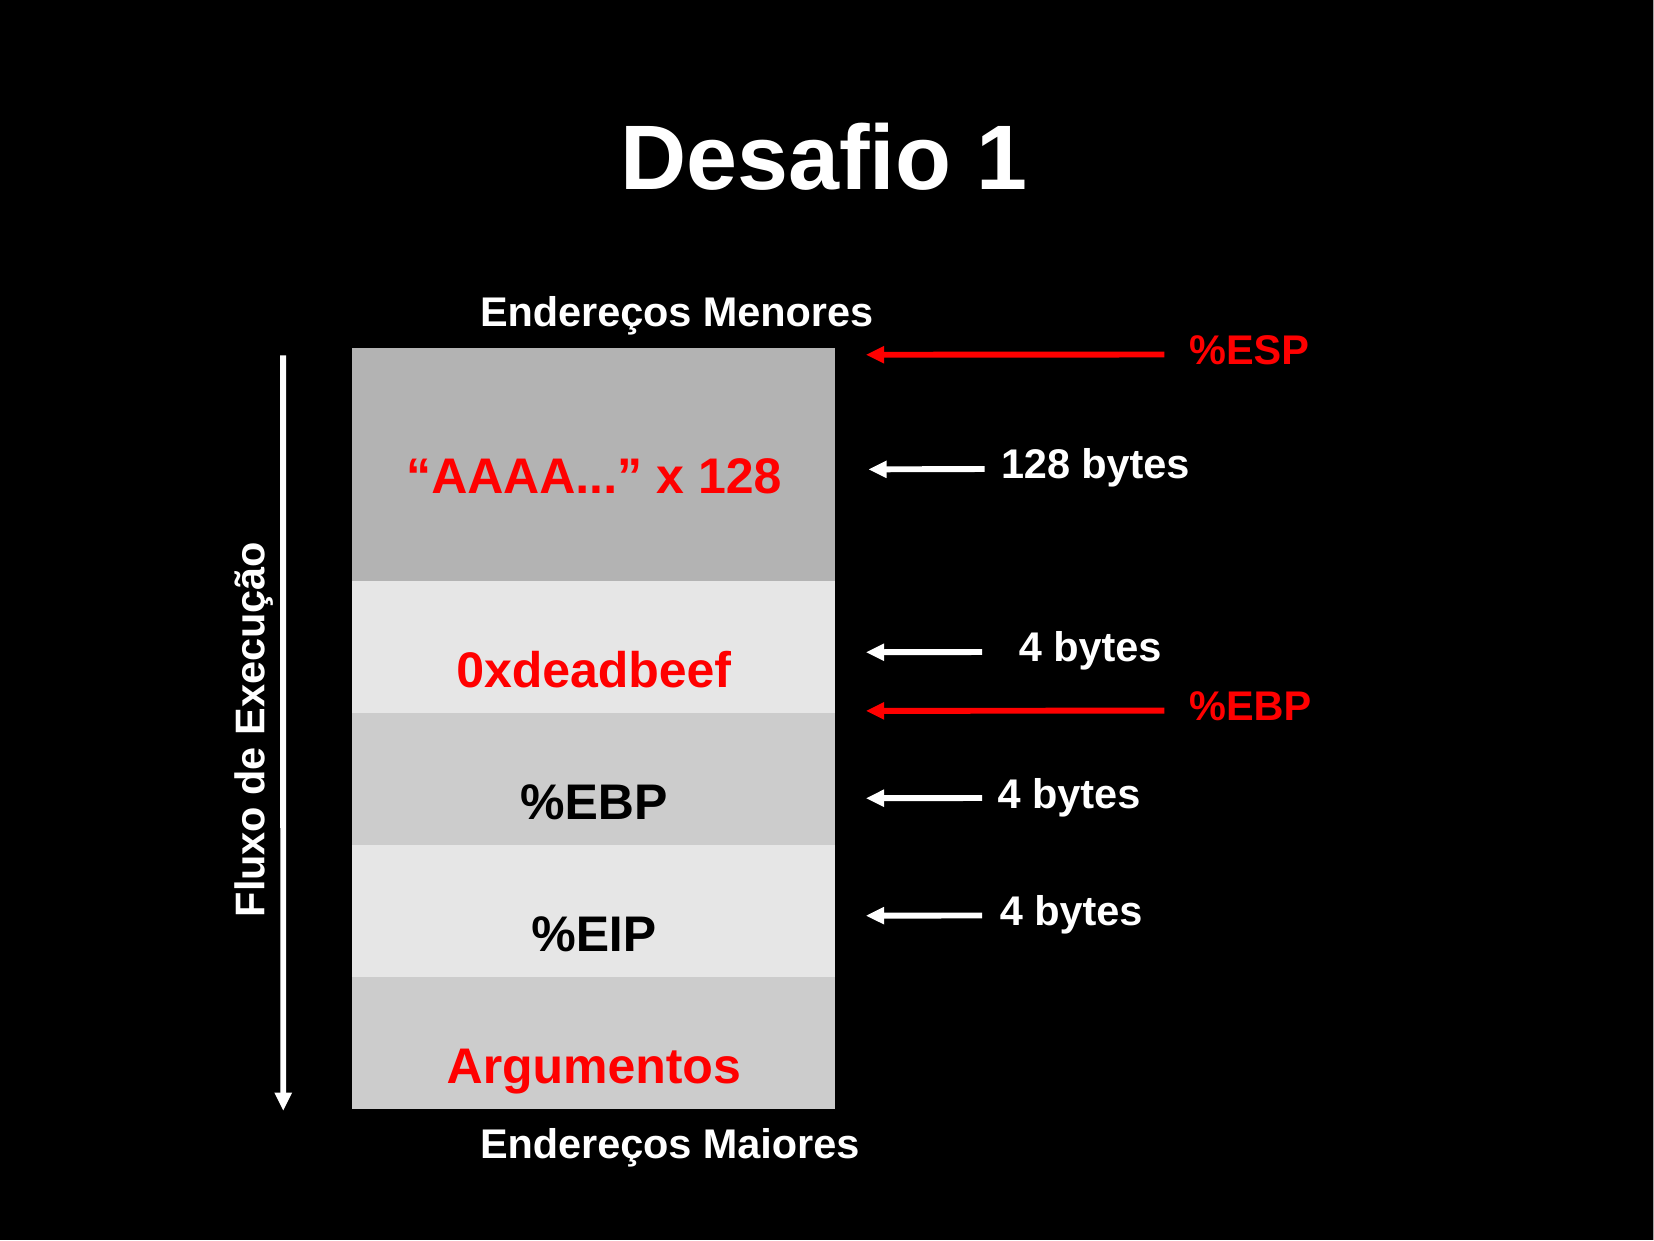

# Desafio 1
Endereços Menores
%ESP
| “AAAA...” x 128 |
| --- |
| 0xdeadbeef |
| %EBP |
| %EIP |
| Argumentos |
128 bytes
4 bytes
Fluxo de Execução
%EBP
4 bytes
4 bytes
Endereços Maiores